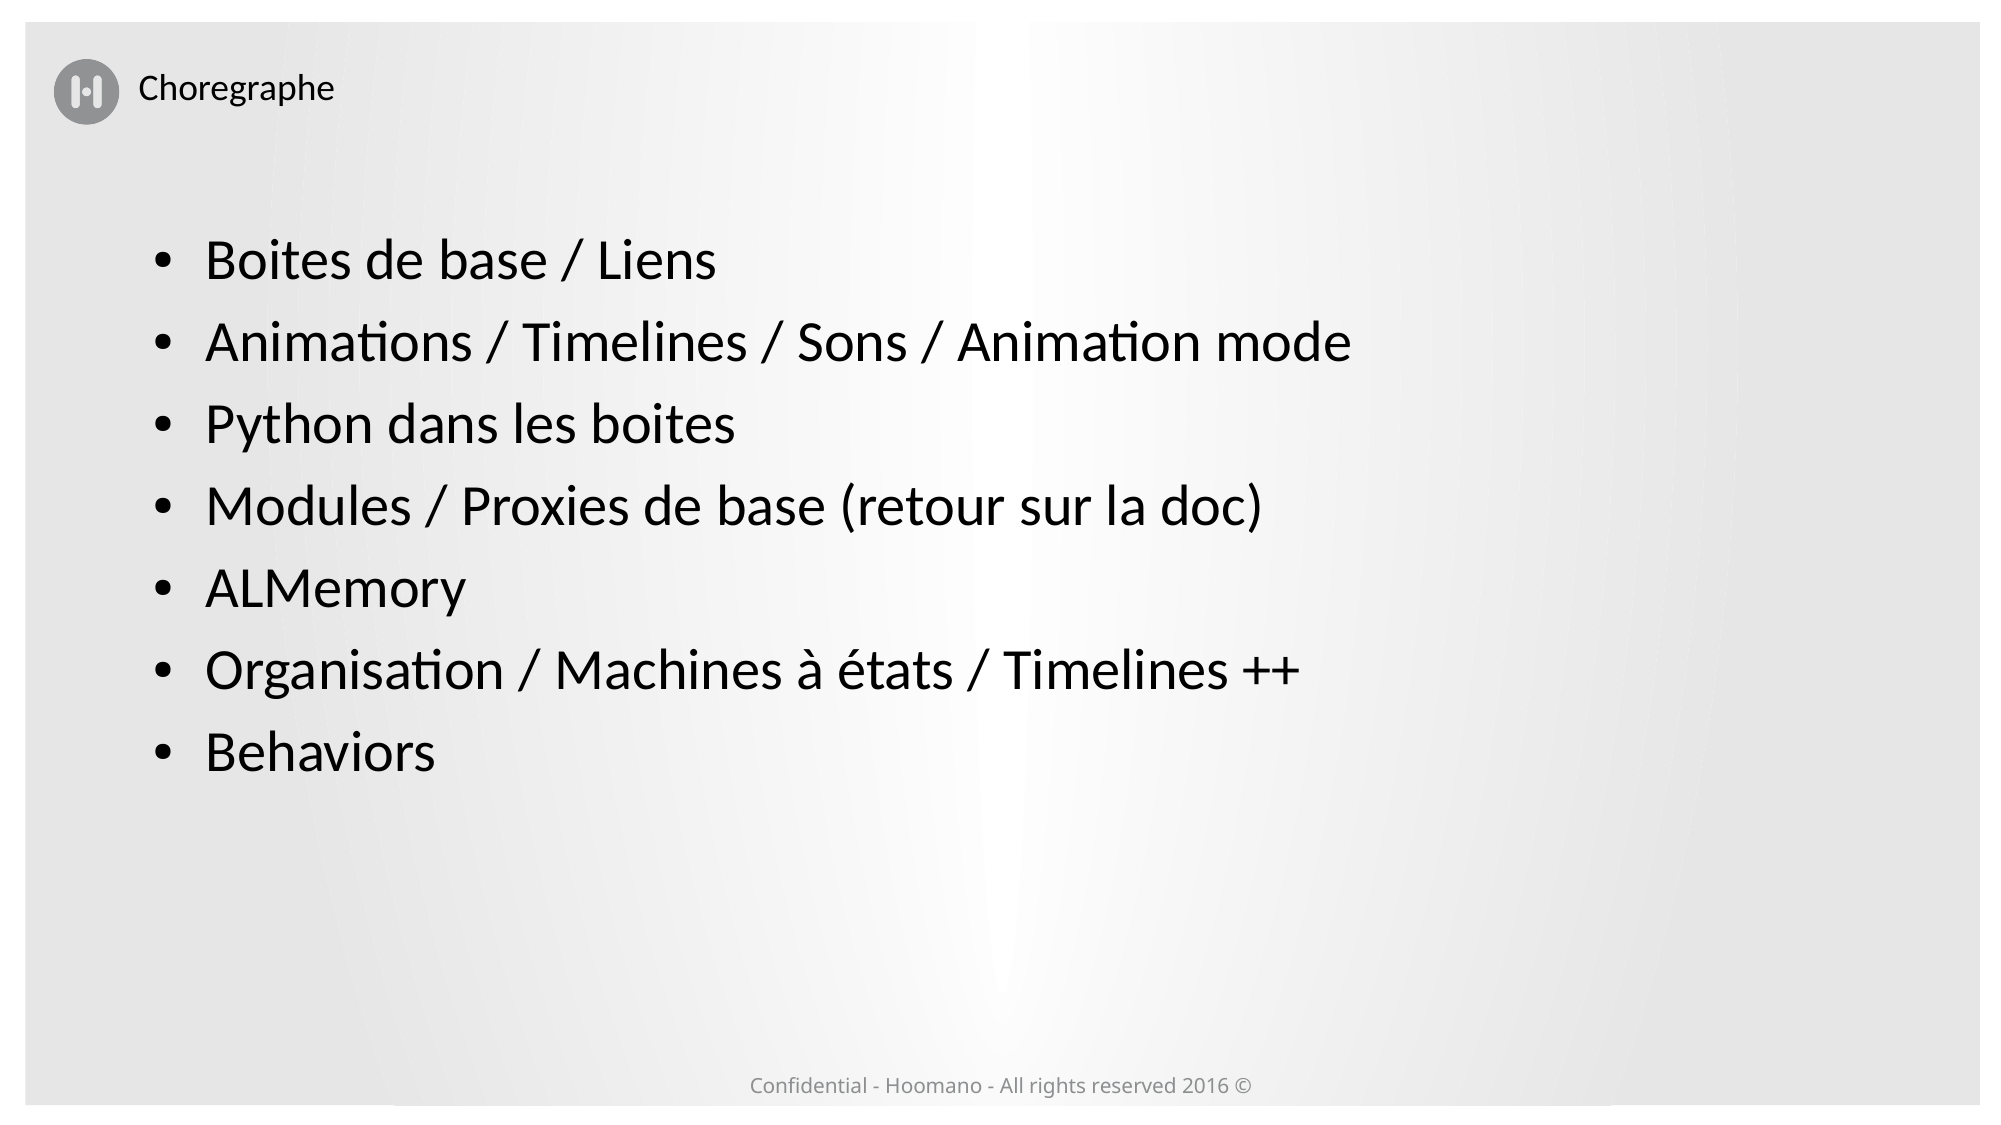

# Choregraphe
Boites de base / Liens
Animations / Timelines / Sons / Animation mode
Python dans les boites
Modules / Proxies de base (retour sur la doc)
ALMemory
Organisation / Machines à états / Timelines ++
Behaviors